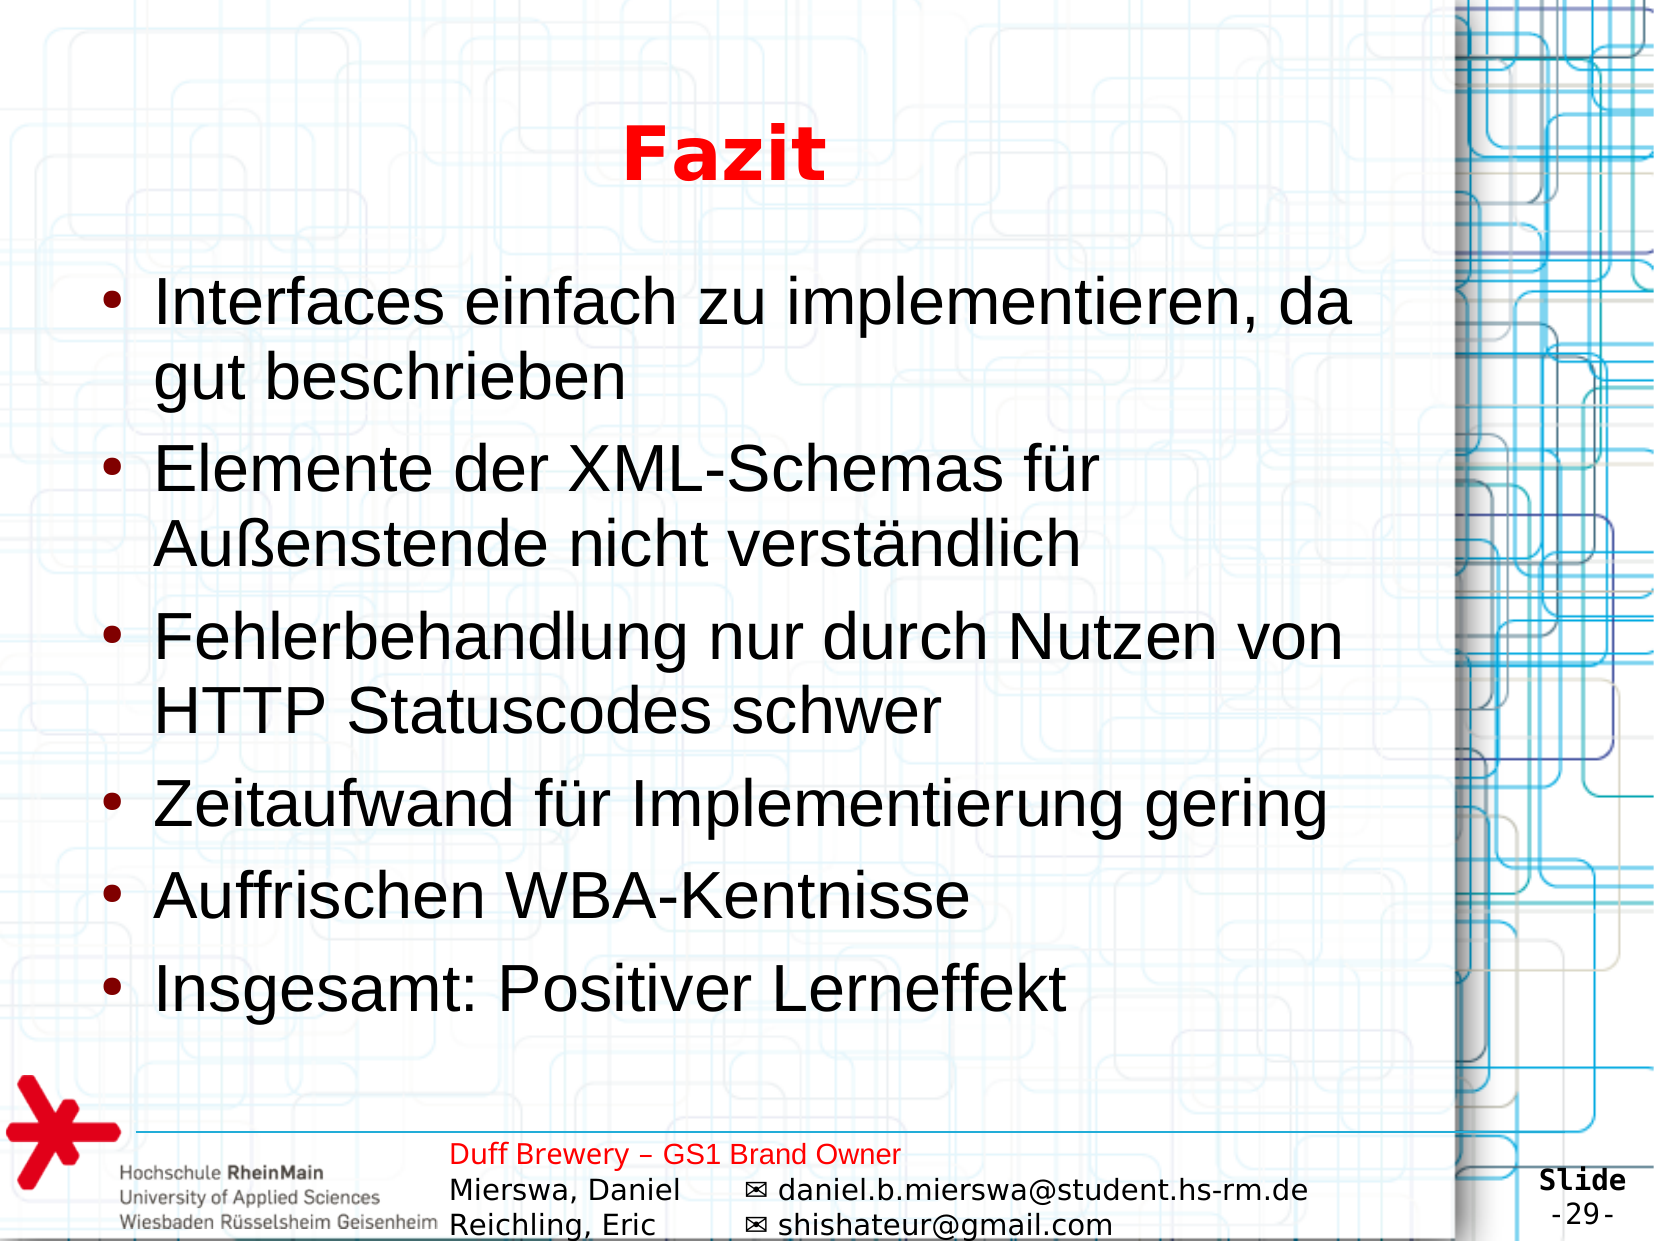

# Fazit
Interfaces einfach zu implementieren, da gut beschrieben
Elemente der XML-Schemas für Außenstende nicht verständlich
Fehlerbehandlung nur durch Nutzen von HTTP Statuscodes schwer
Zeitaufwand für Implementierung gering
Auffrischen WBA-Kentnisse
Insgesamt: Positiver Lerneffekt
29